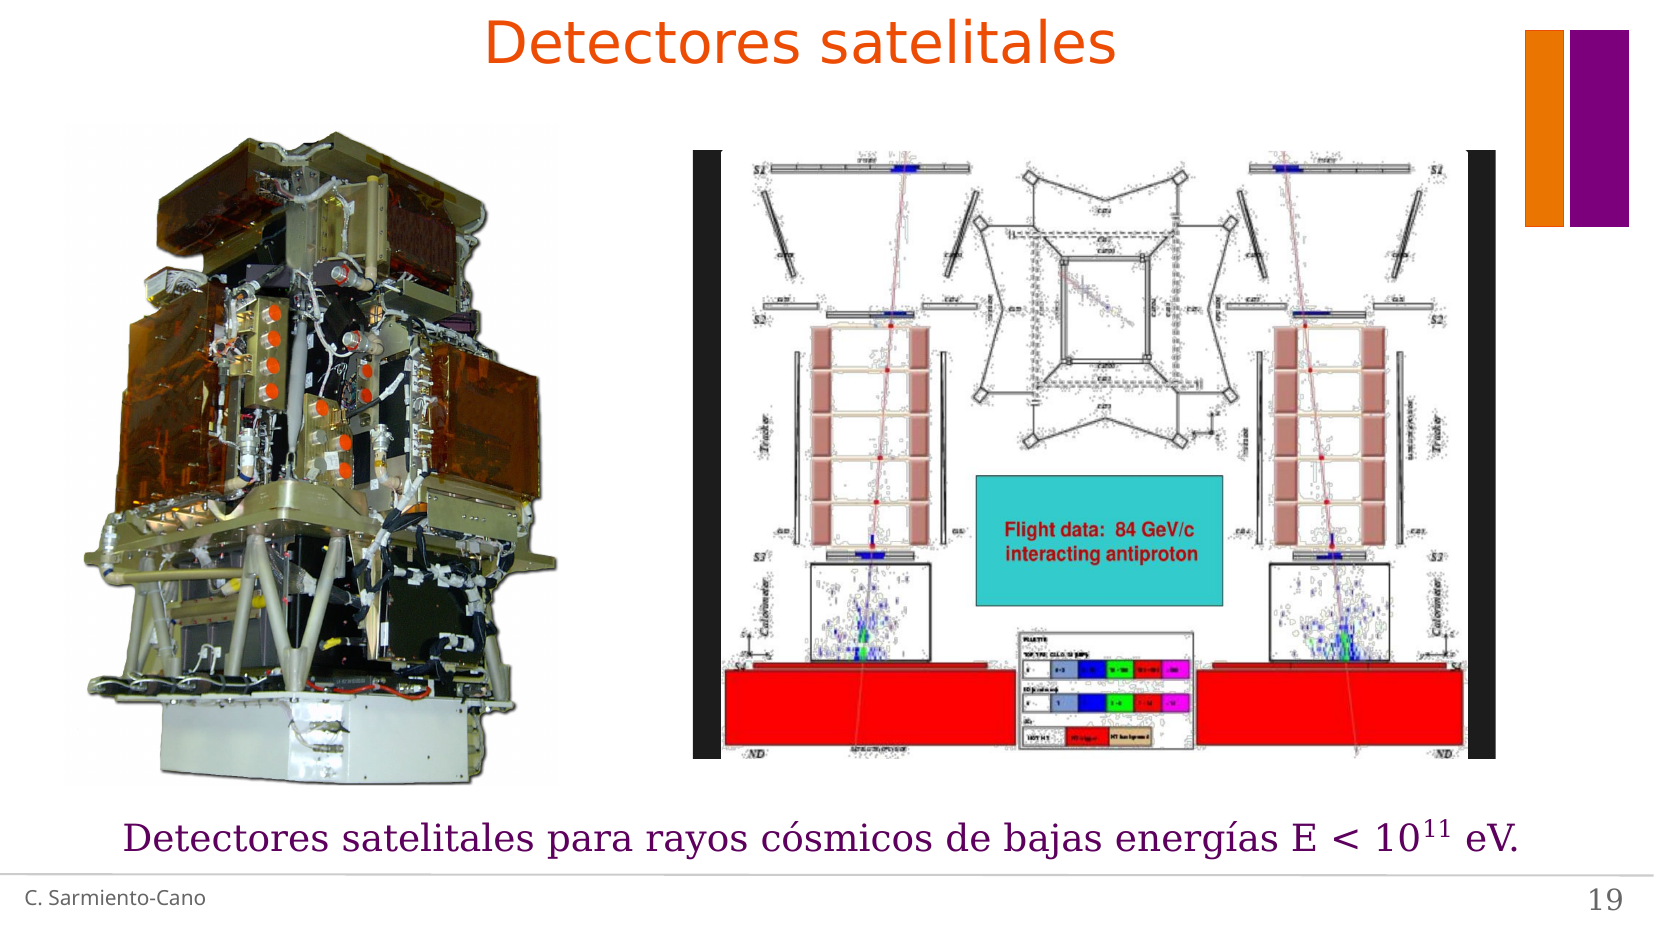

# Detectores satelitales
Detectores satelitales para rayos cósmicos de bajas energías E < 1011 eV.
19